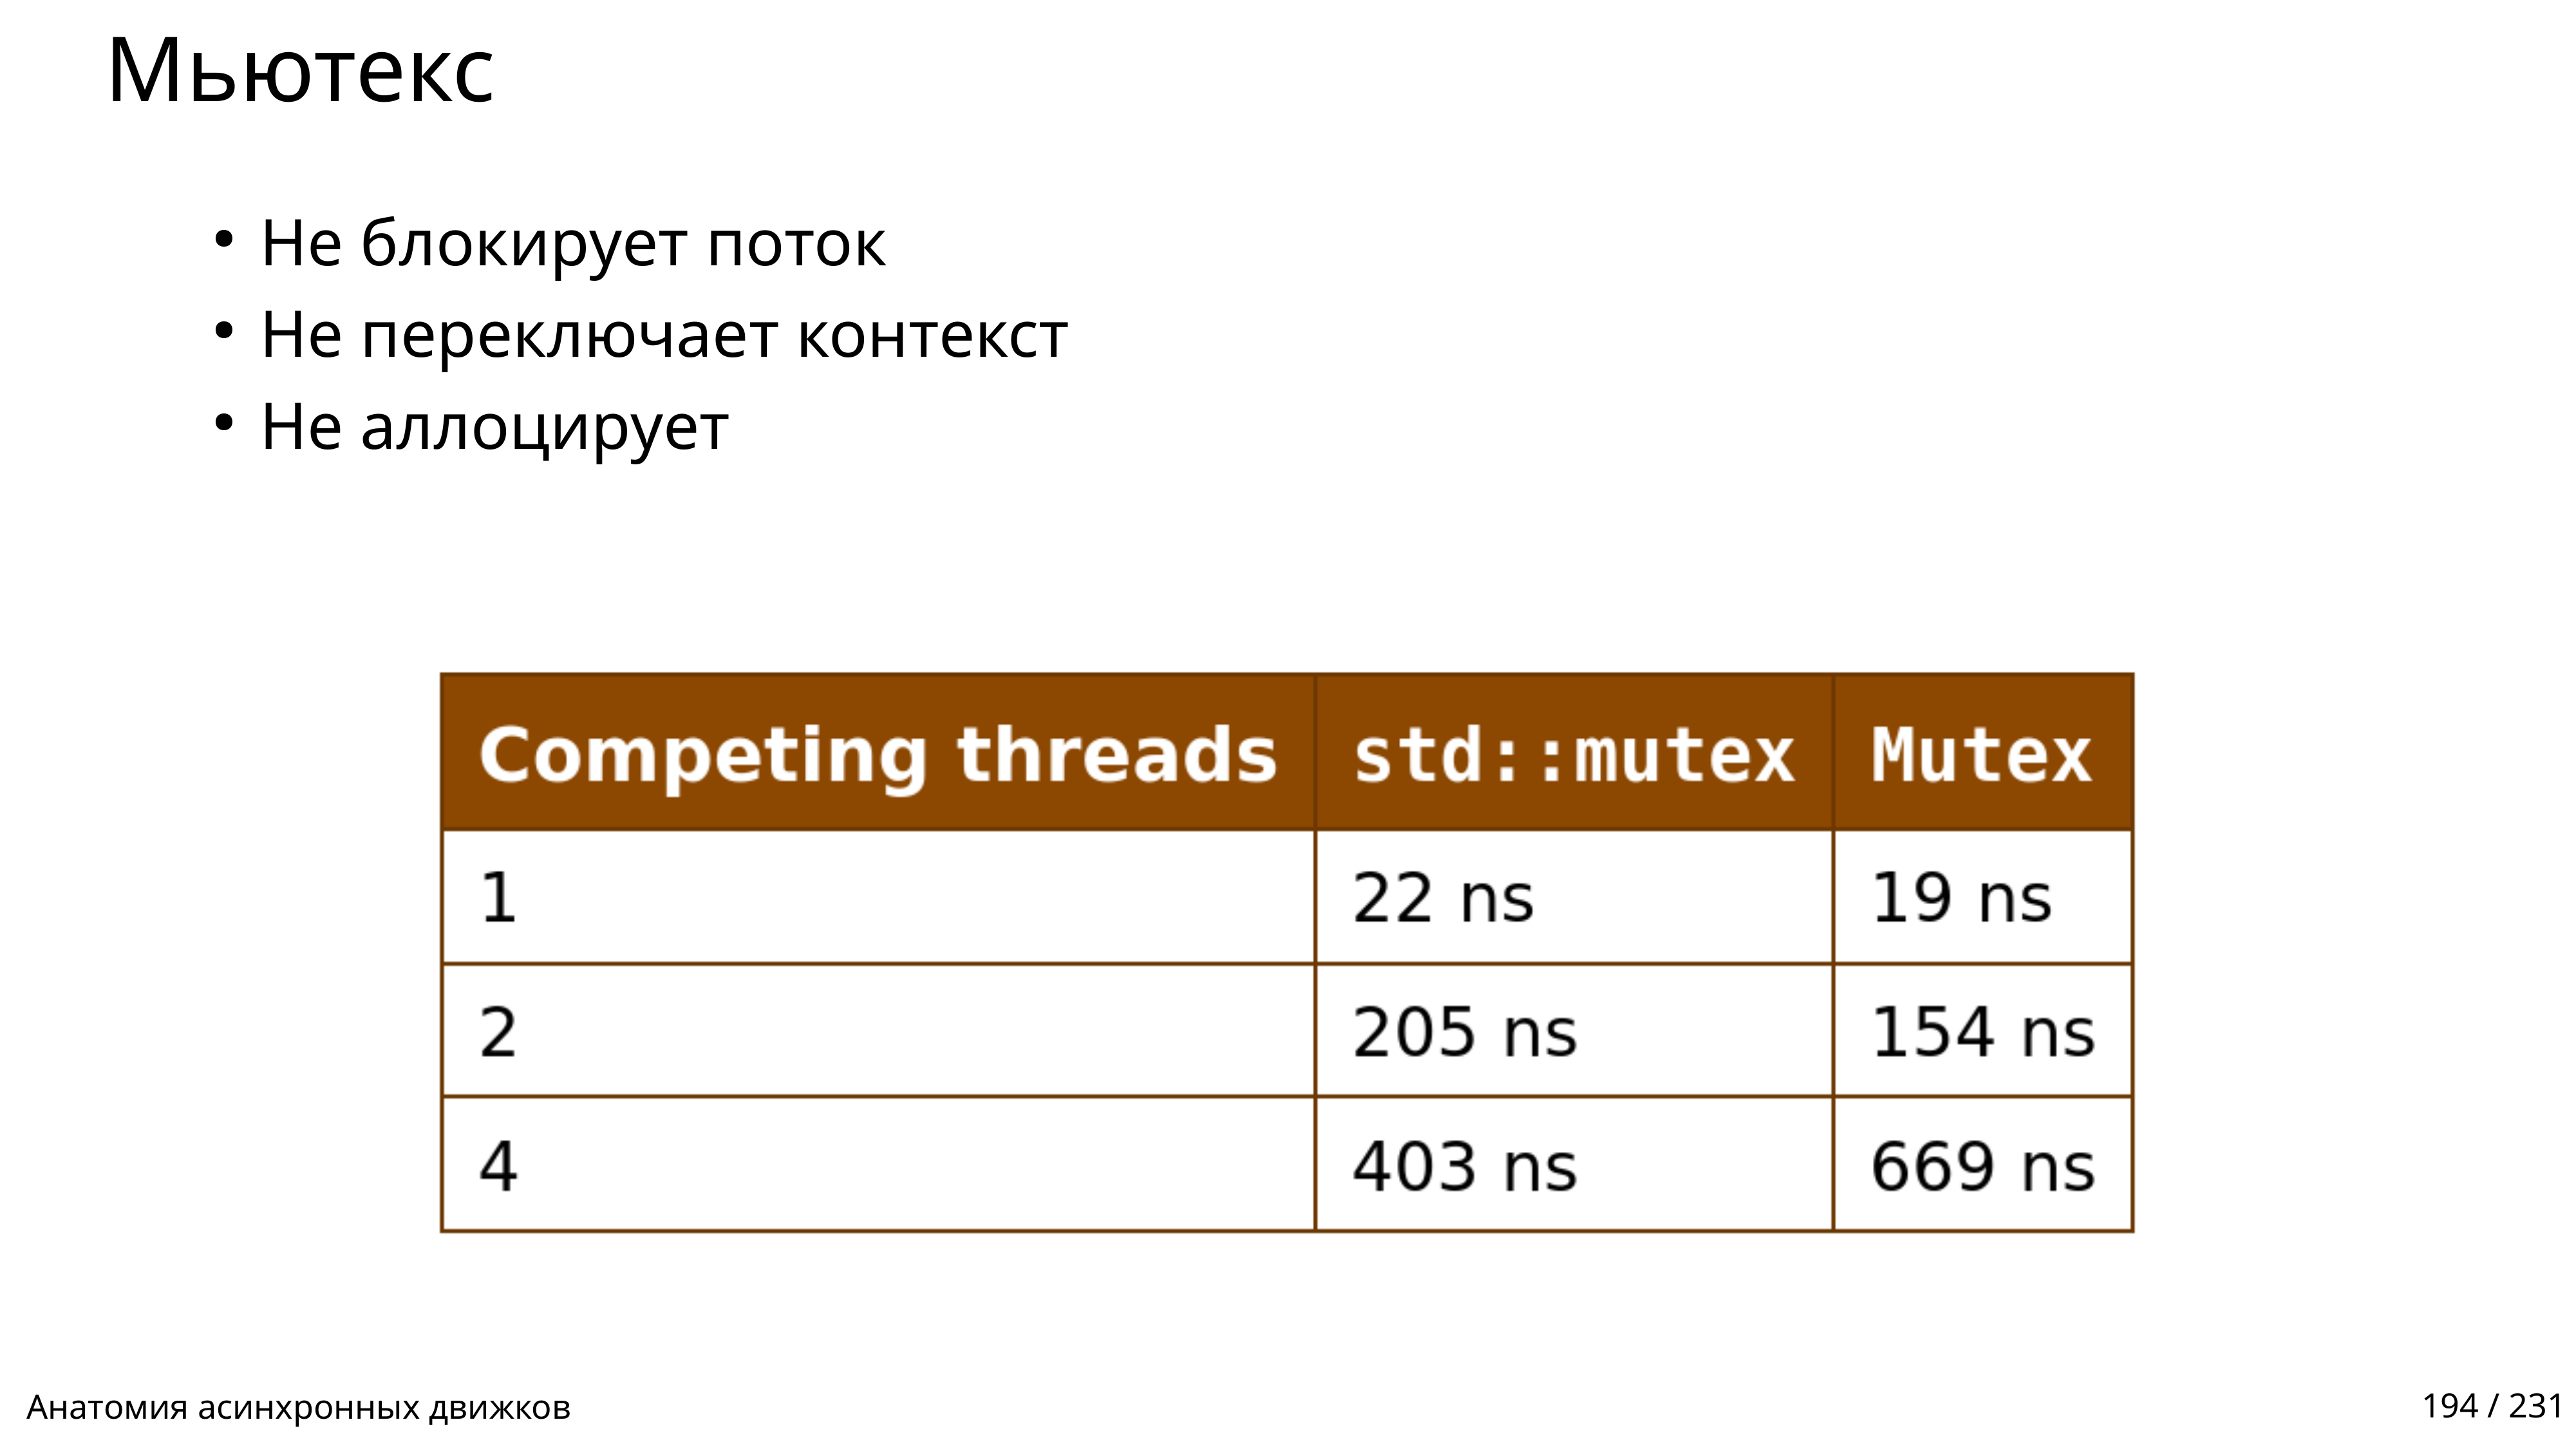

Мьютекс
# Не блокирует поток
 Не переключает контекст
 Не аллоцирует
Анатомия асинхронных движков